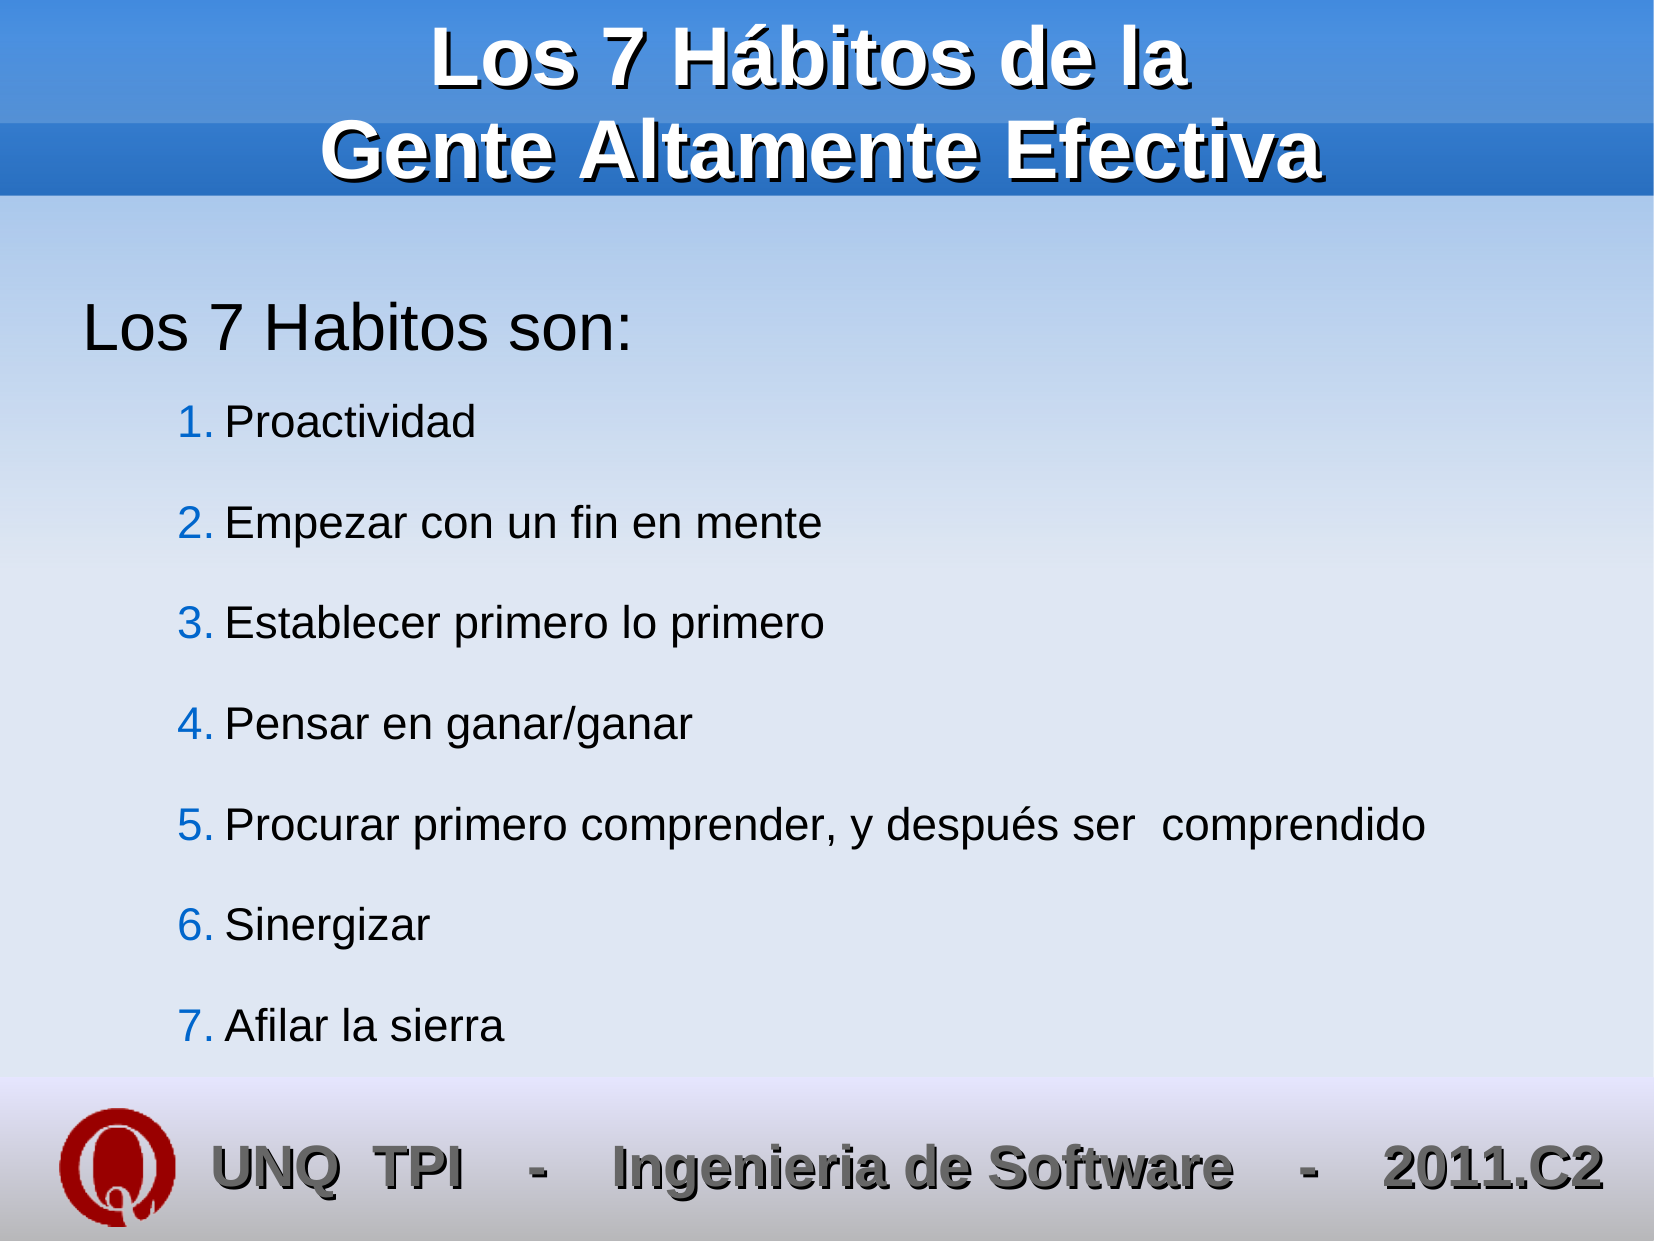

Los 7 Hábitos de la
Gente Altamente Efectiva
# Los 7 Habitos son:
Proactividad
Empezar con un fin en mente
Establecer primero lo primero
Pensar en ganar/ganar
Procurar primero comprender, y después ser comprendido
Sinergizar
Afilar la sierra
UNQ TPI - Ingenieria de Software - 2011.C2